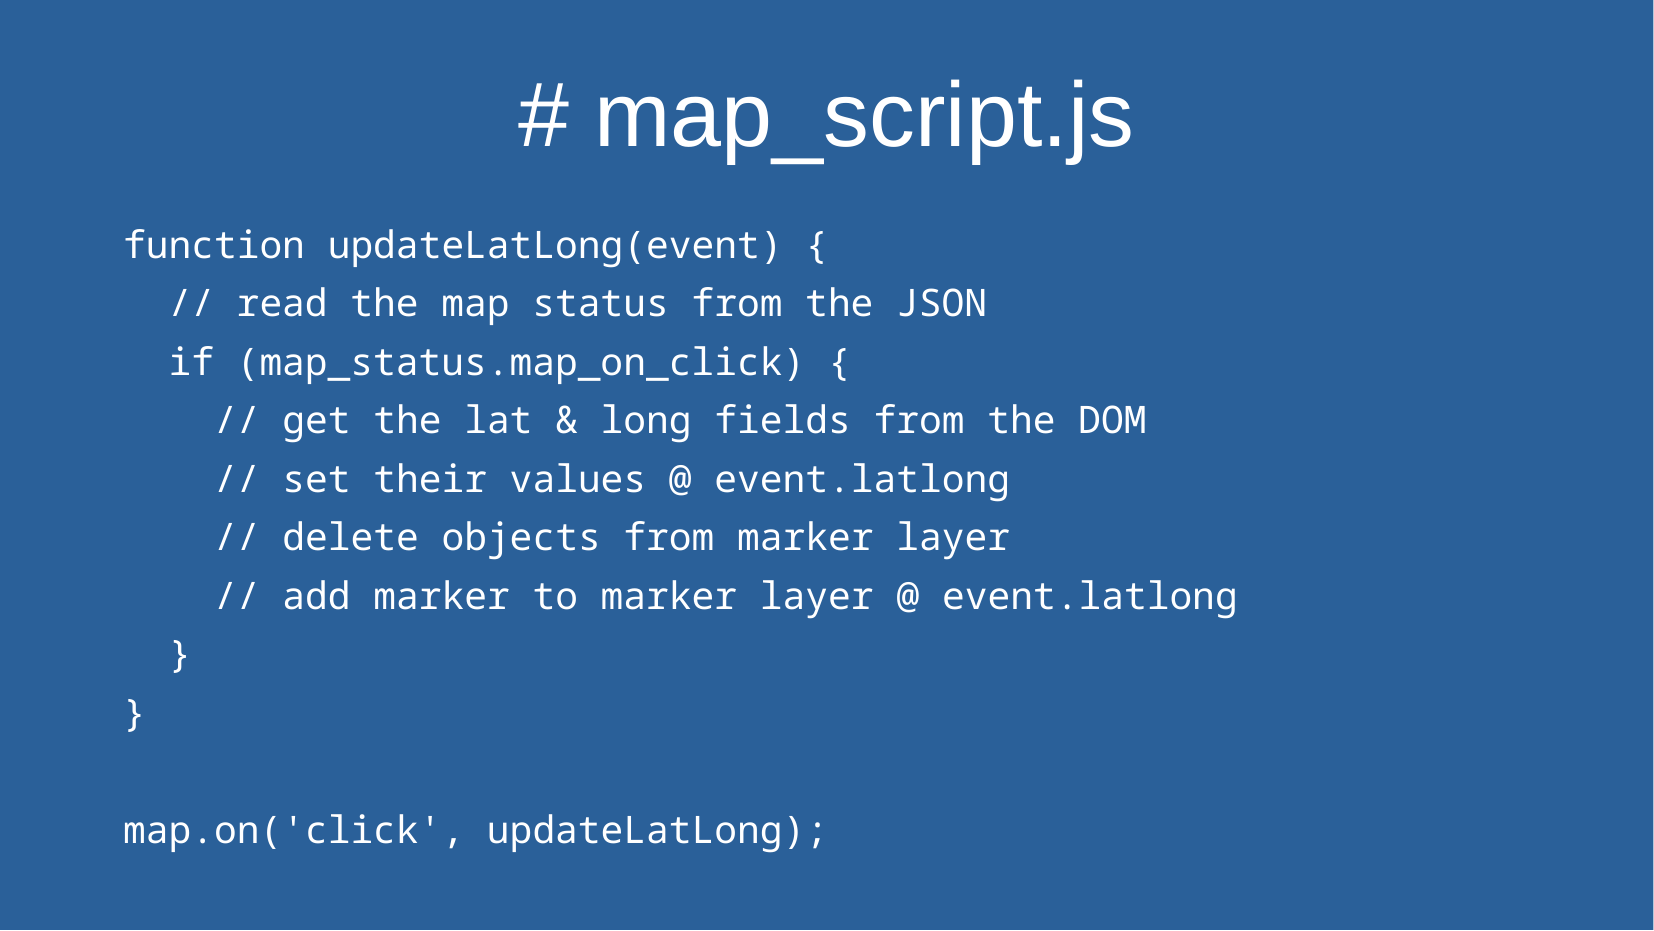

# # map_script.js
function updateLatLong(event) {
 // read the map status from the JSON
 if (map_status.map_on_click) {
 // get the lat & long fields from the DOM
 // set their values @ event.latlong
 // delete objects from marker layer
 // add marker to marker layer @ event.latlong
 }
}
map.on('click', updateLatLong);